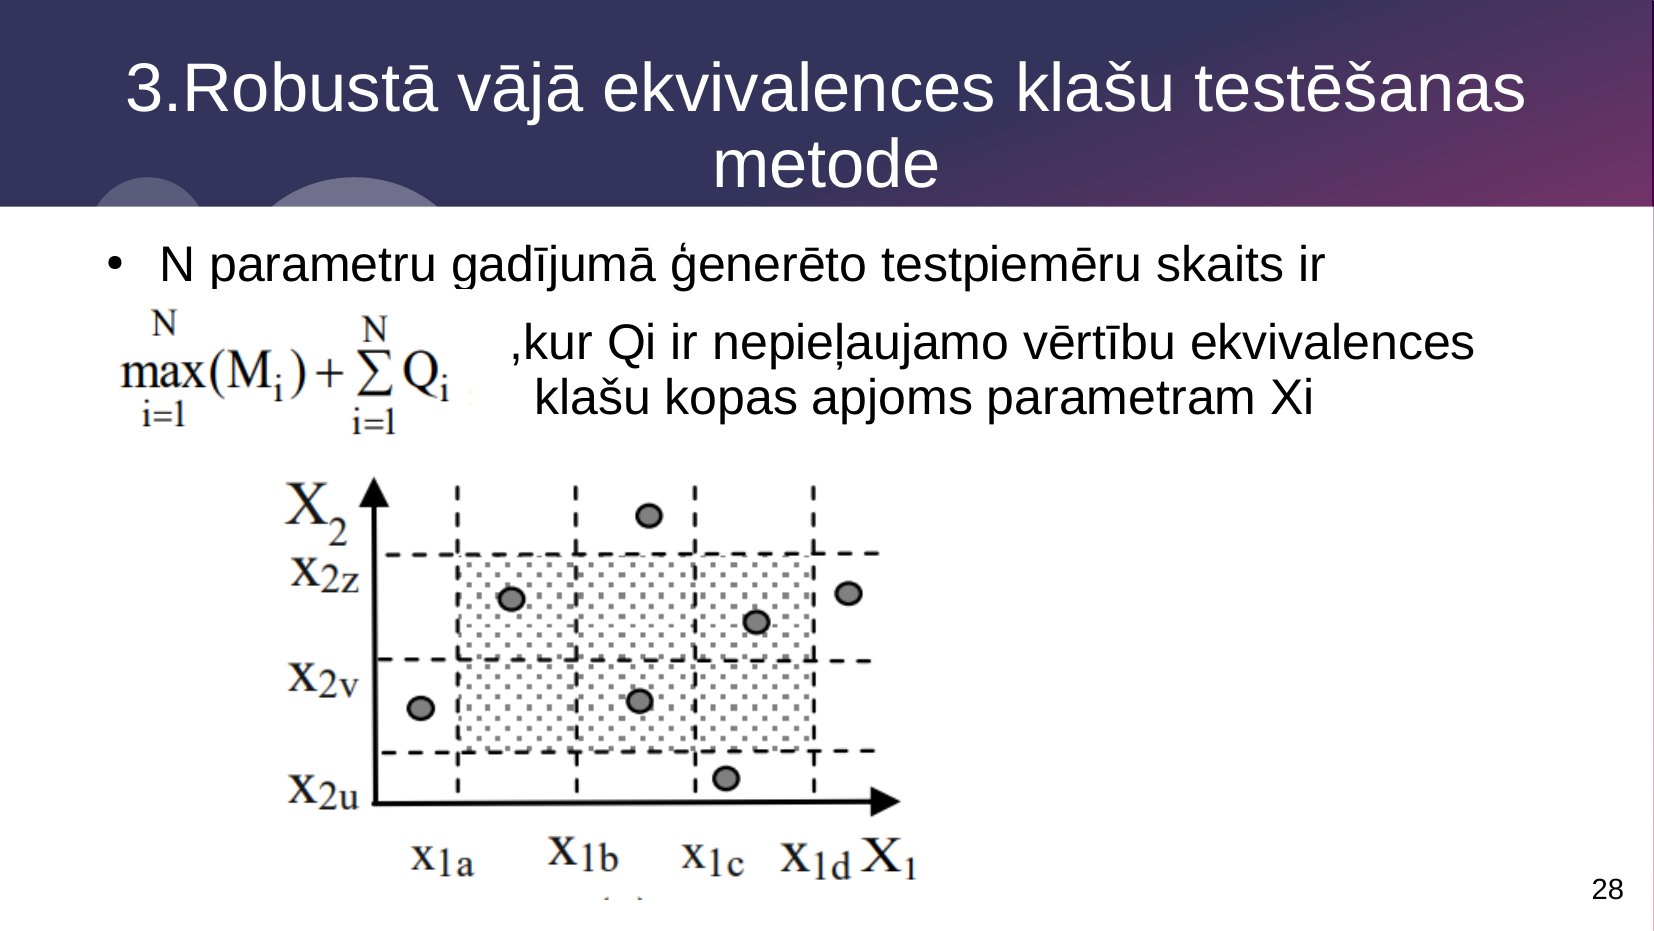

# 3.Robustā vājā ekvivalences klašu testēšanas metode
N parametru gadījumā ģenerēto testpiemēru skaits ir
 ,kur Qi ir nepieļaujamo vērtību ekvivalences 						klašu kopas apjoms parametram Xi